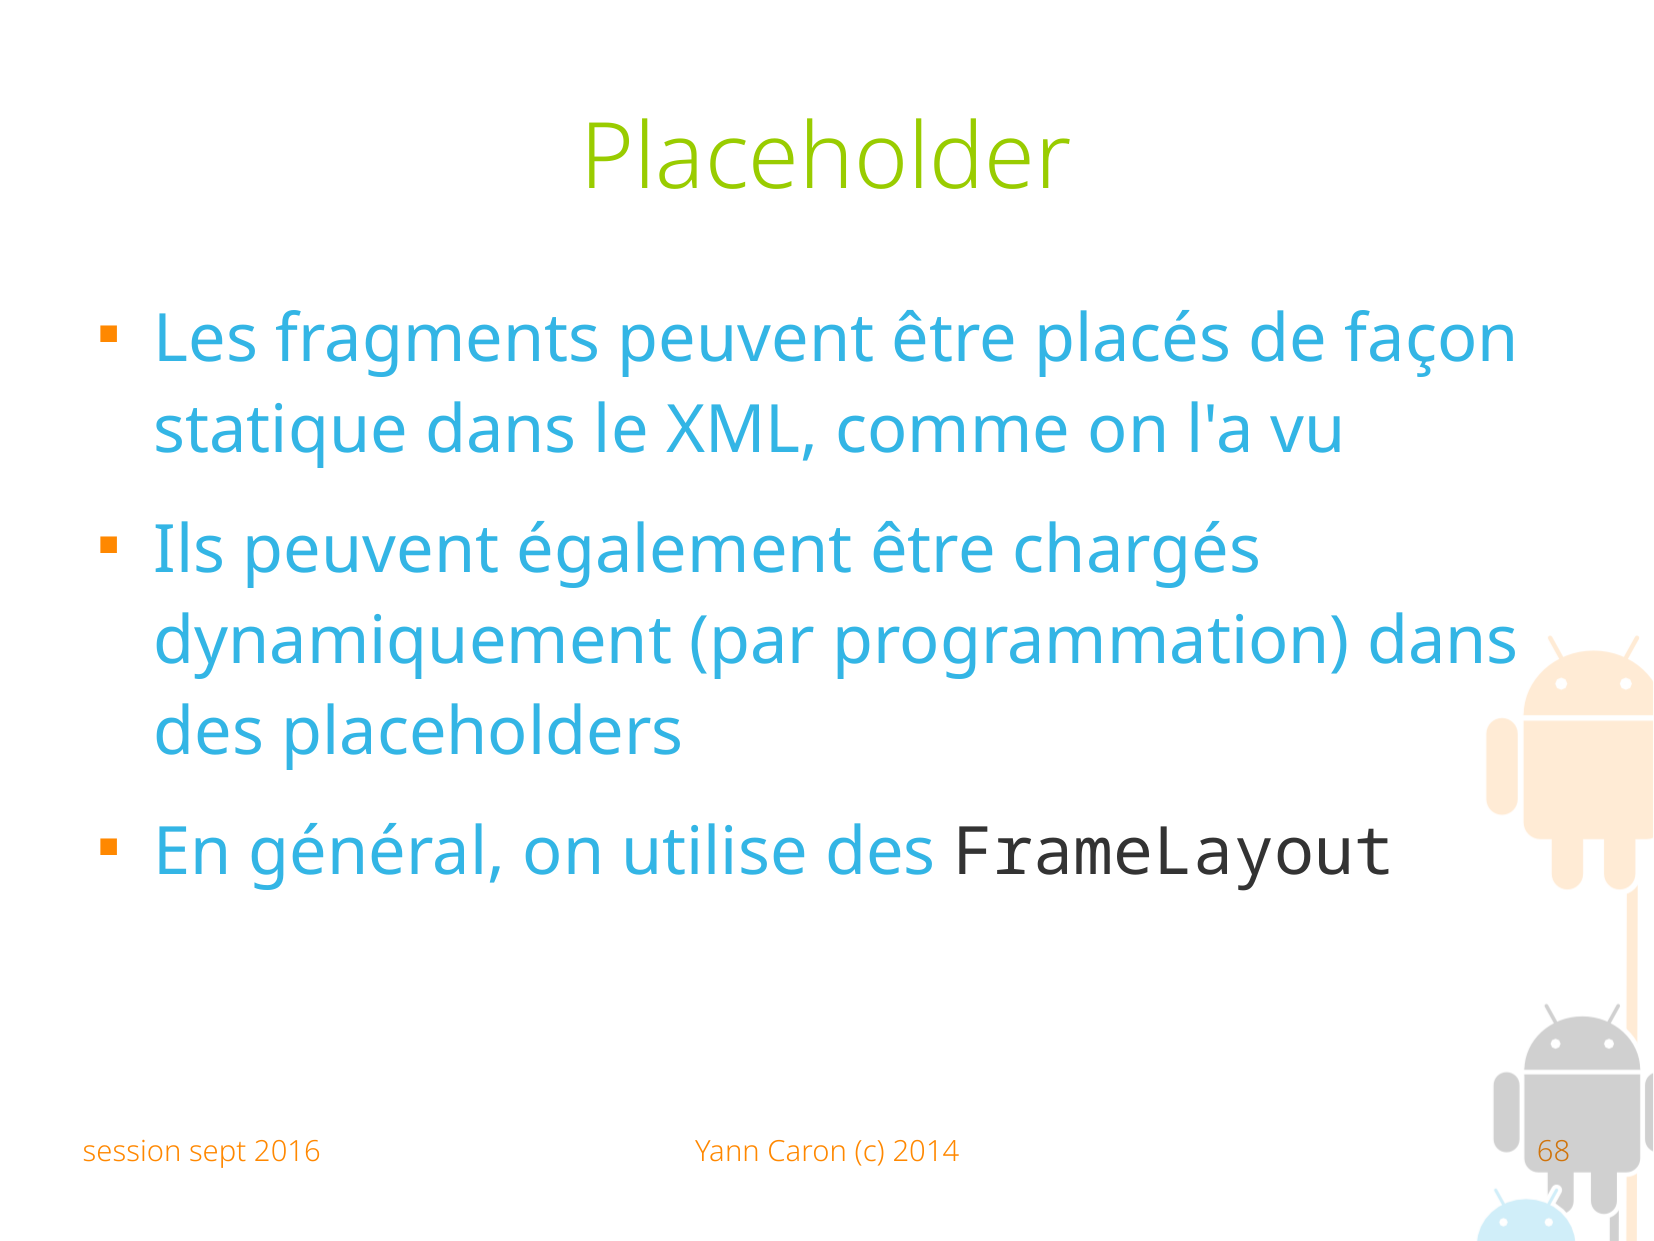

# Placeholder
Les fragments peuvent être placés de façon statique dans le XML, comme on l'a vu
Ils peuvent également être chargés dynamiquement (par programmation) dans des placeholders
En général, on utilise des FrameLayout
session sept 2016
Yann Caron (c) 2014
68